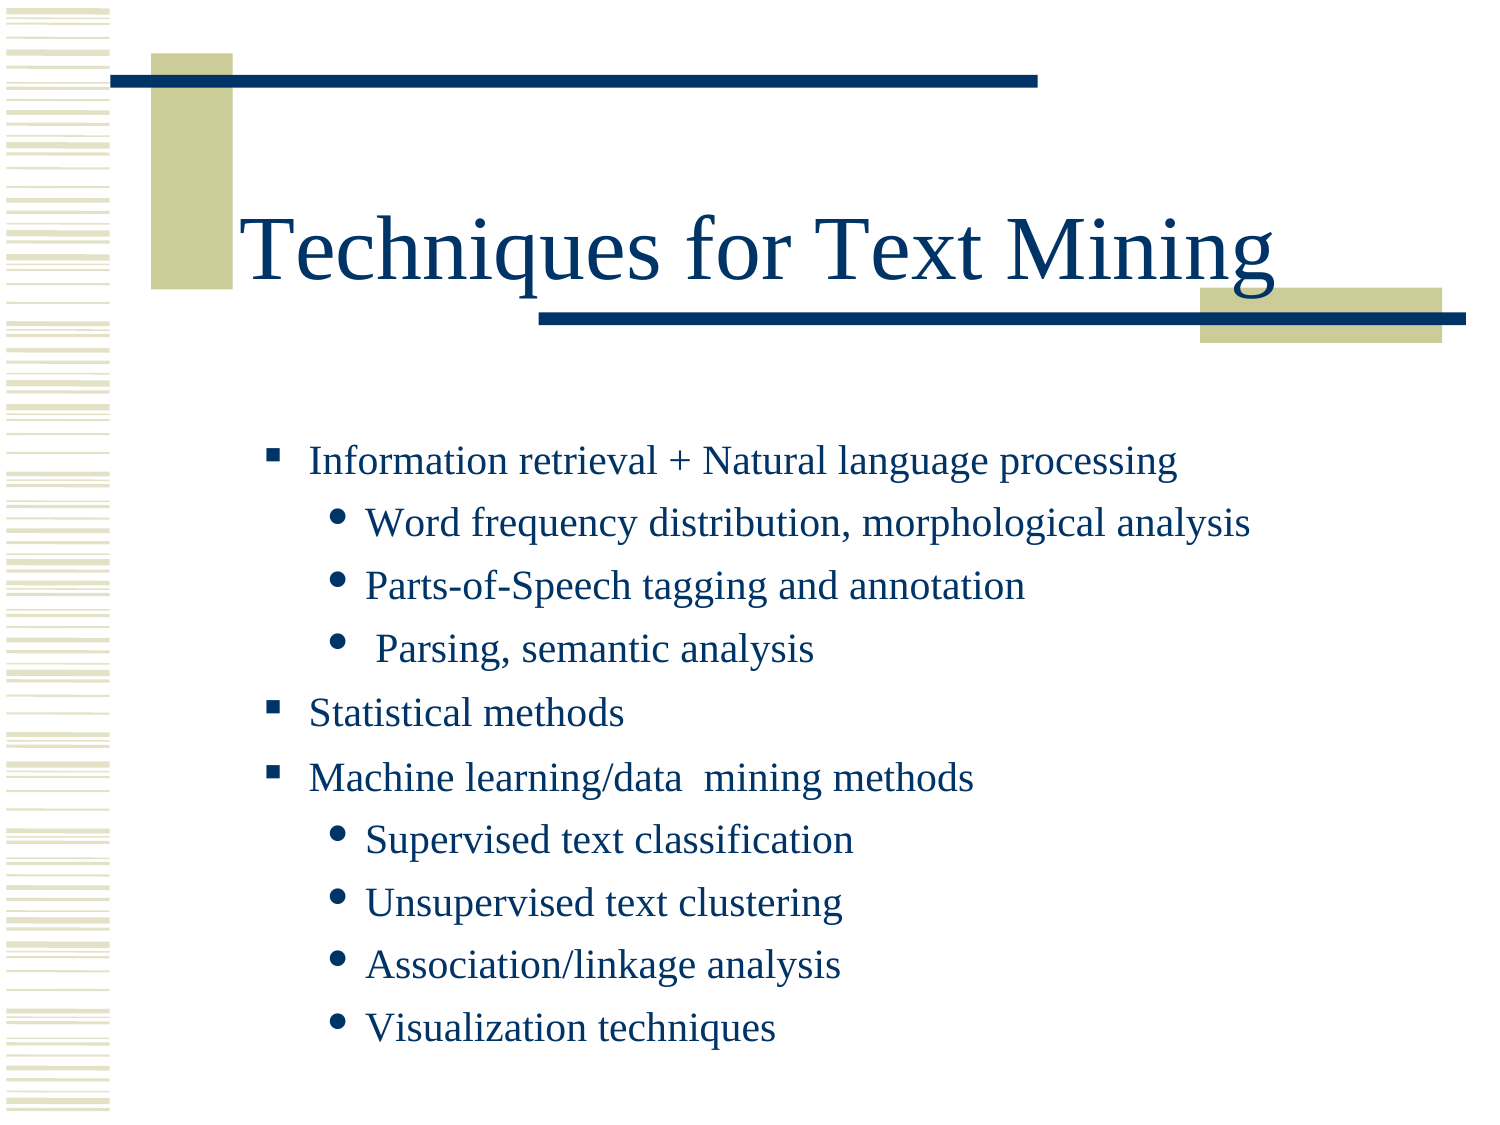

# Techniques for Text Mining
Information retrieval + Natural language processing
Word frequency distribution, morphological analysis
Parts-of-Speech tagging and annotation
 Parsing, semantic analysis
Statistical methods
Machine learning/data mining methods
Supervised text classification
Unsupervised text clustering
Association/linkage analysis
Visualization techniques